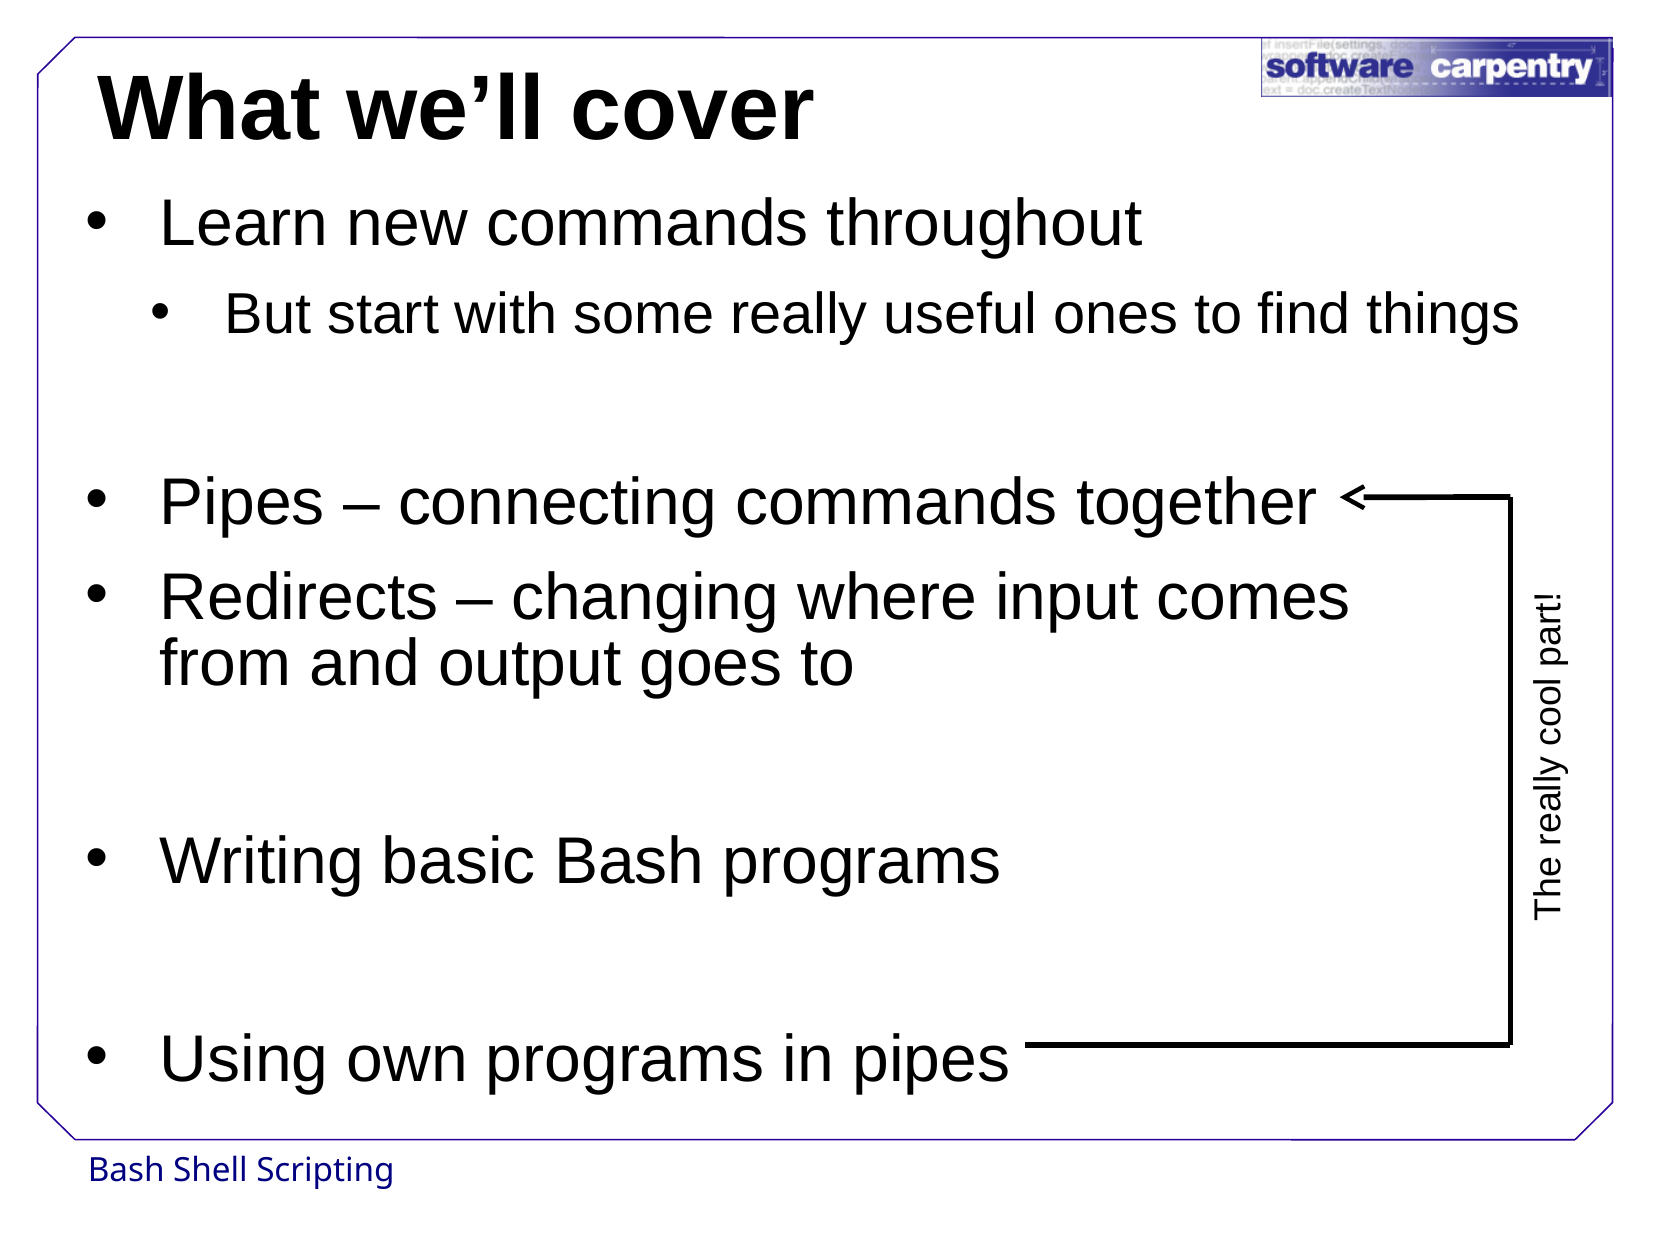

# What we’ll cover
Learn new commands throughout
But start with some really useful ones to find things
Pipes – connecting commands together
Redirects – changing where input comes
from and output goes to
Writing basic Bash programs
Using own programs in pipes
The really cool part!